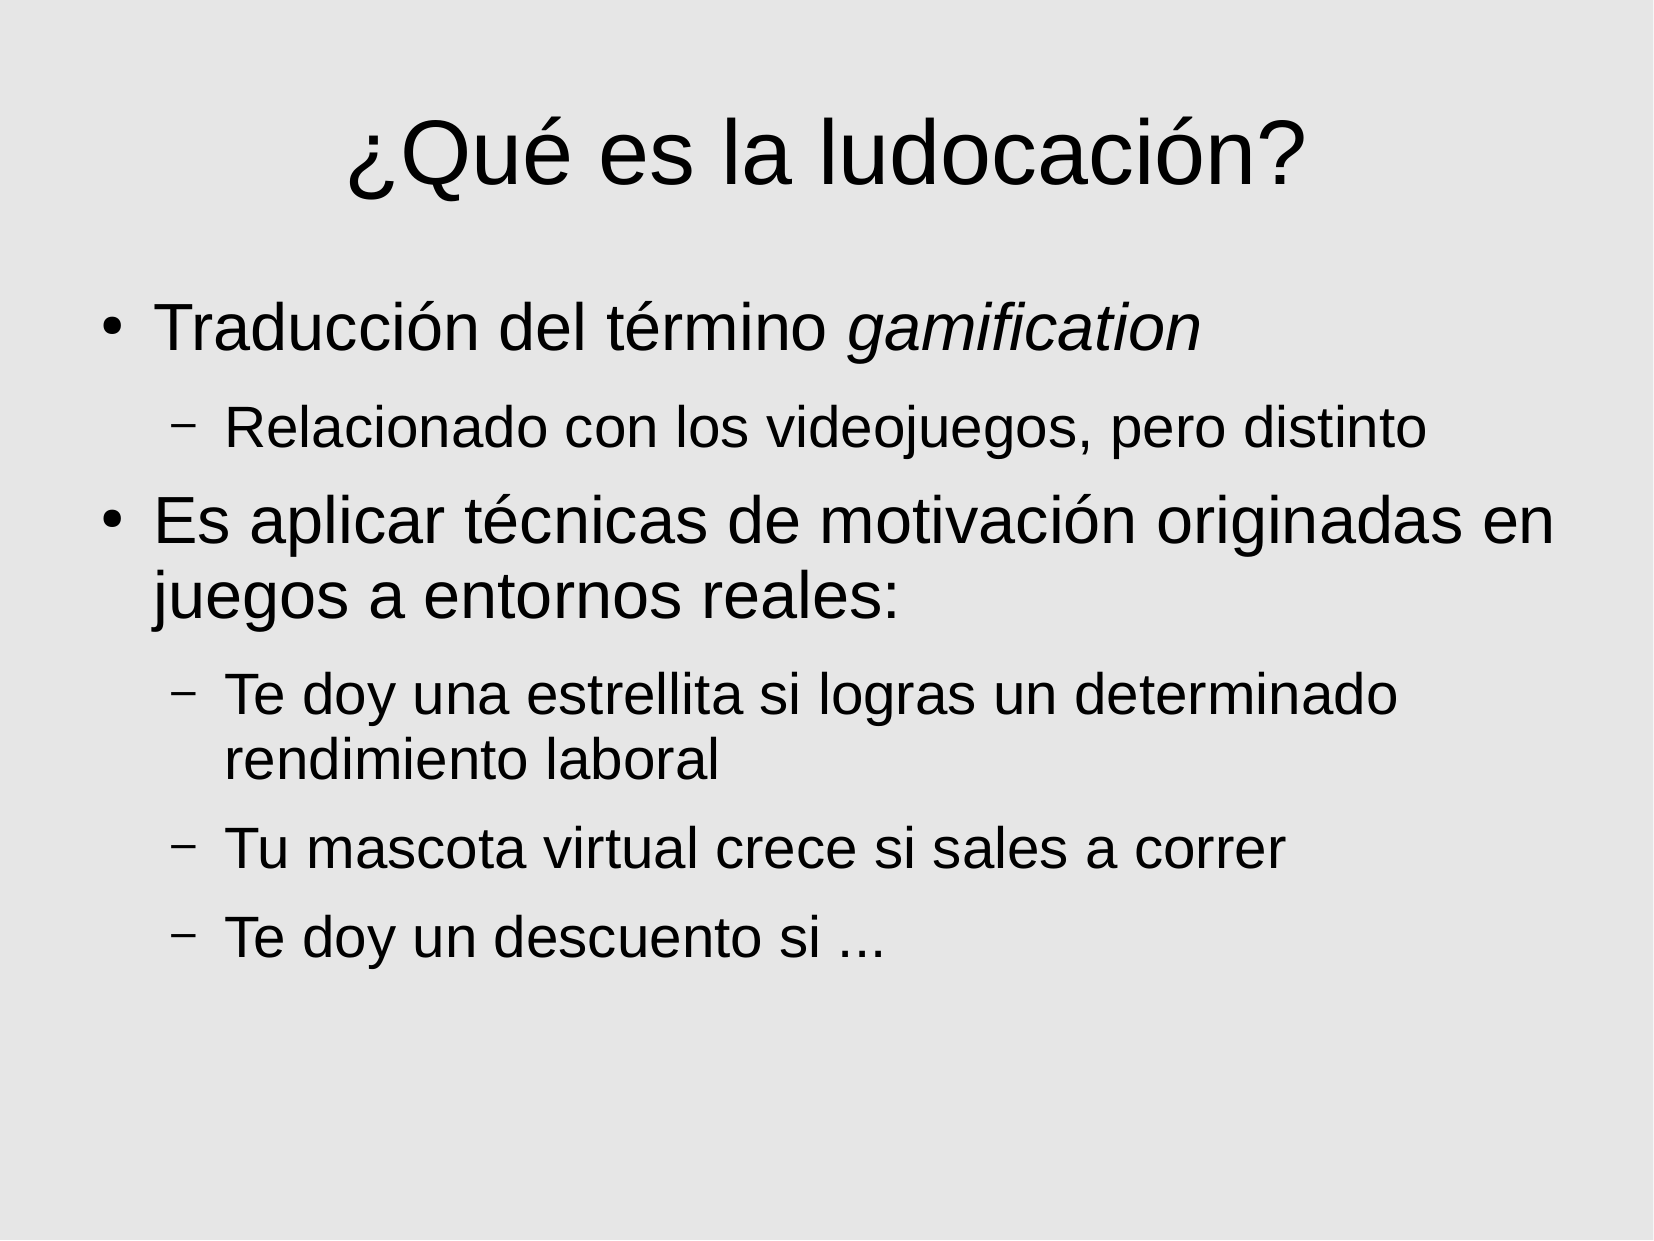

# ¿Qué es la ludocación?
Traducción del término gamification
Relacionado con los videojuegos, pero distinto
Es aplicar técnicas de motivación originadas en juegos a entornos reales:
Te doy una estrellita si logras un determinado rendimiento laboral
Tu mascota virtual crece si sales a correr
Te doy un descuento si ...